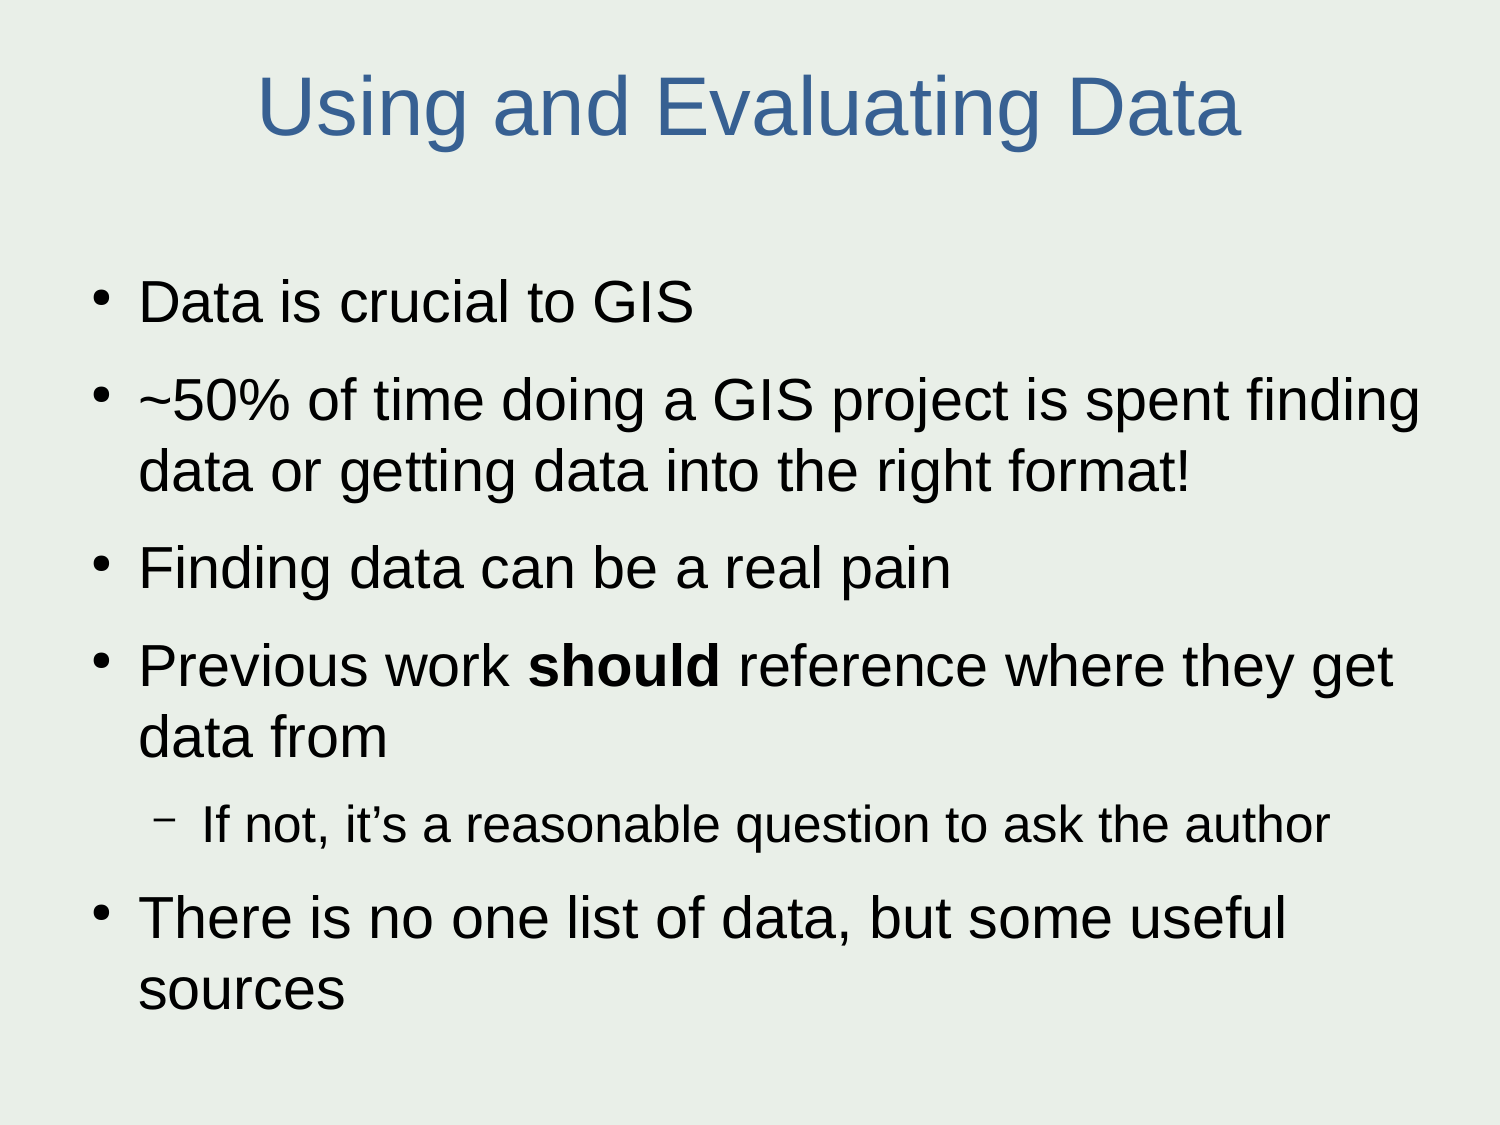

Using and Evaluating Data
# Data is crucial to GIS
~50% of time doing a GIS project is spent finding data or getting data into the right format!
Finding data can be a real pain
Previous work should reference where they get data from
If not, it’s a reasonable question to ask the author
There is no one list of data, but some useful sources